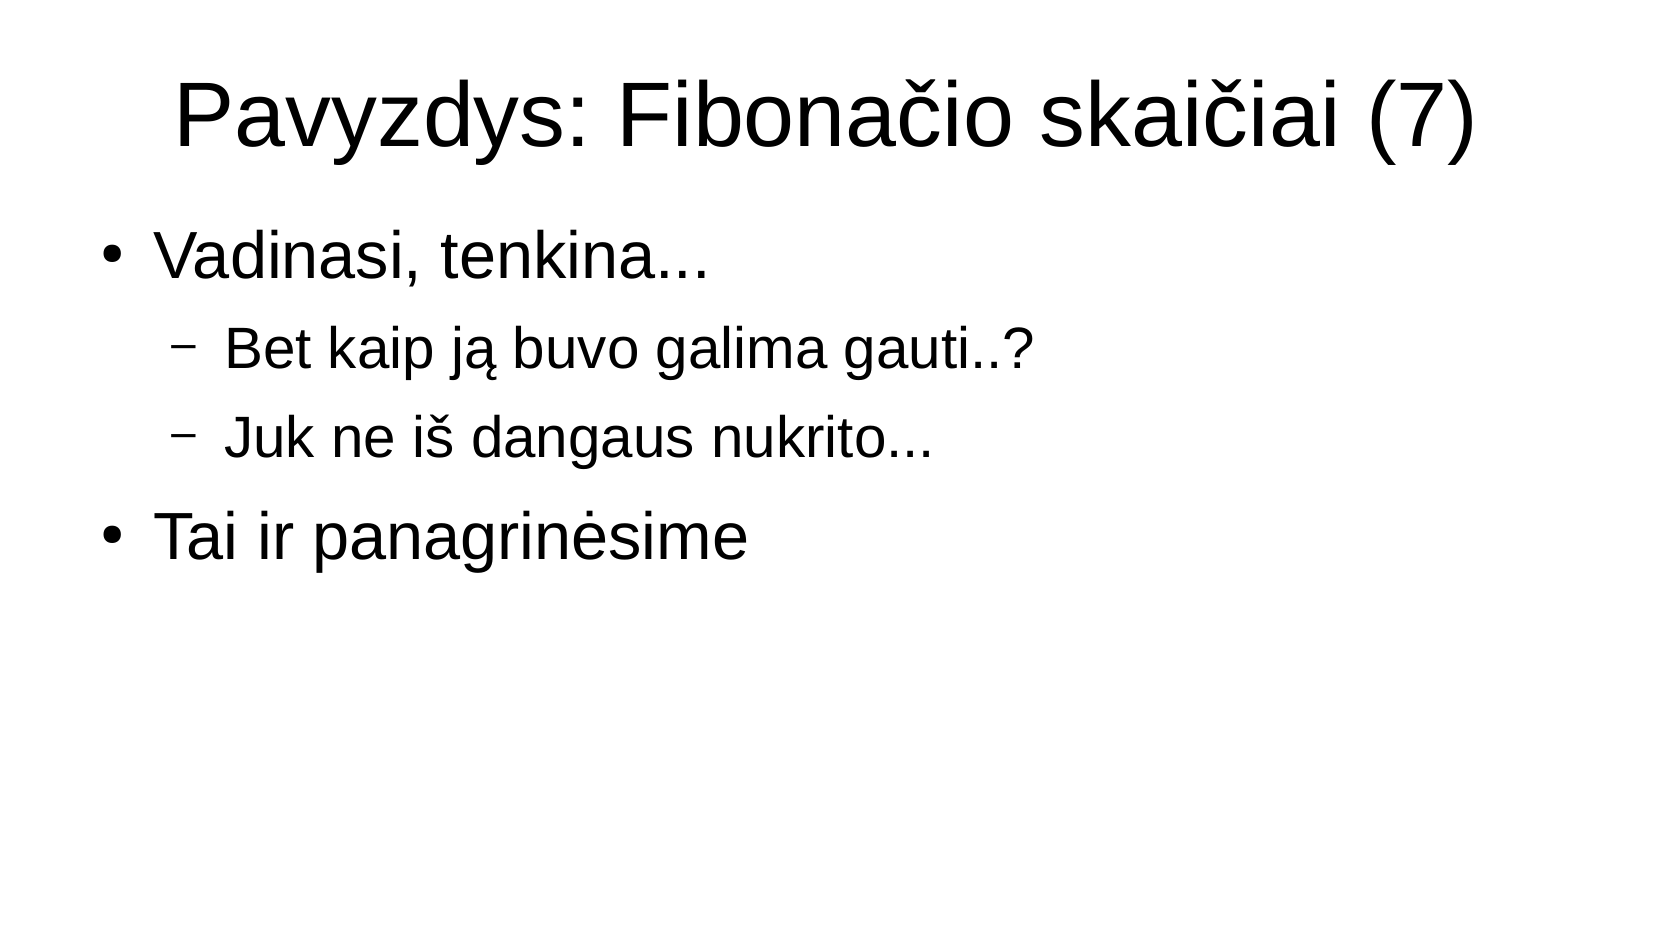

# Pavyzdys: Fibonačio skaičiai (7)
Vadinasi, tenkina...
Bet kaip ją buvo galima gauti..?
Juk ne iš dangaus nukrito...
Tai ir panagrinėsime